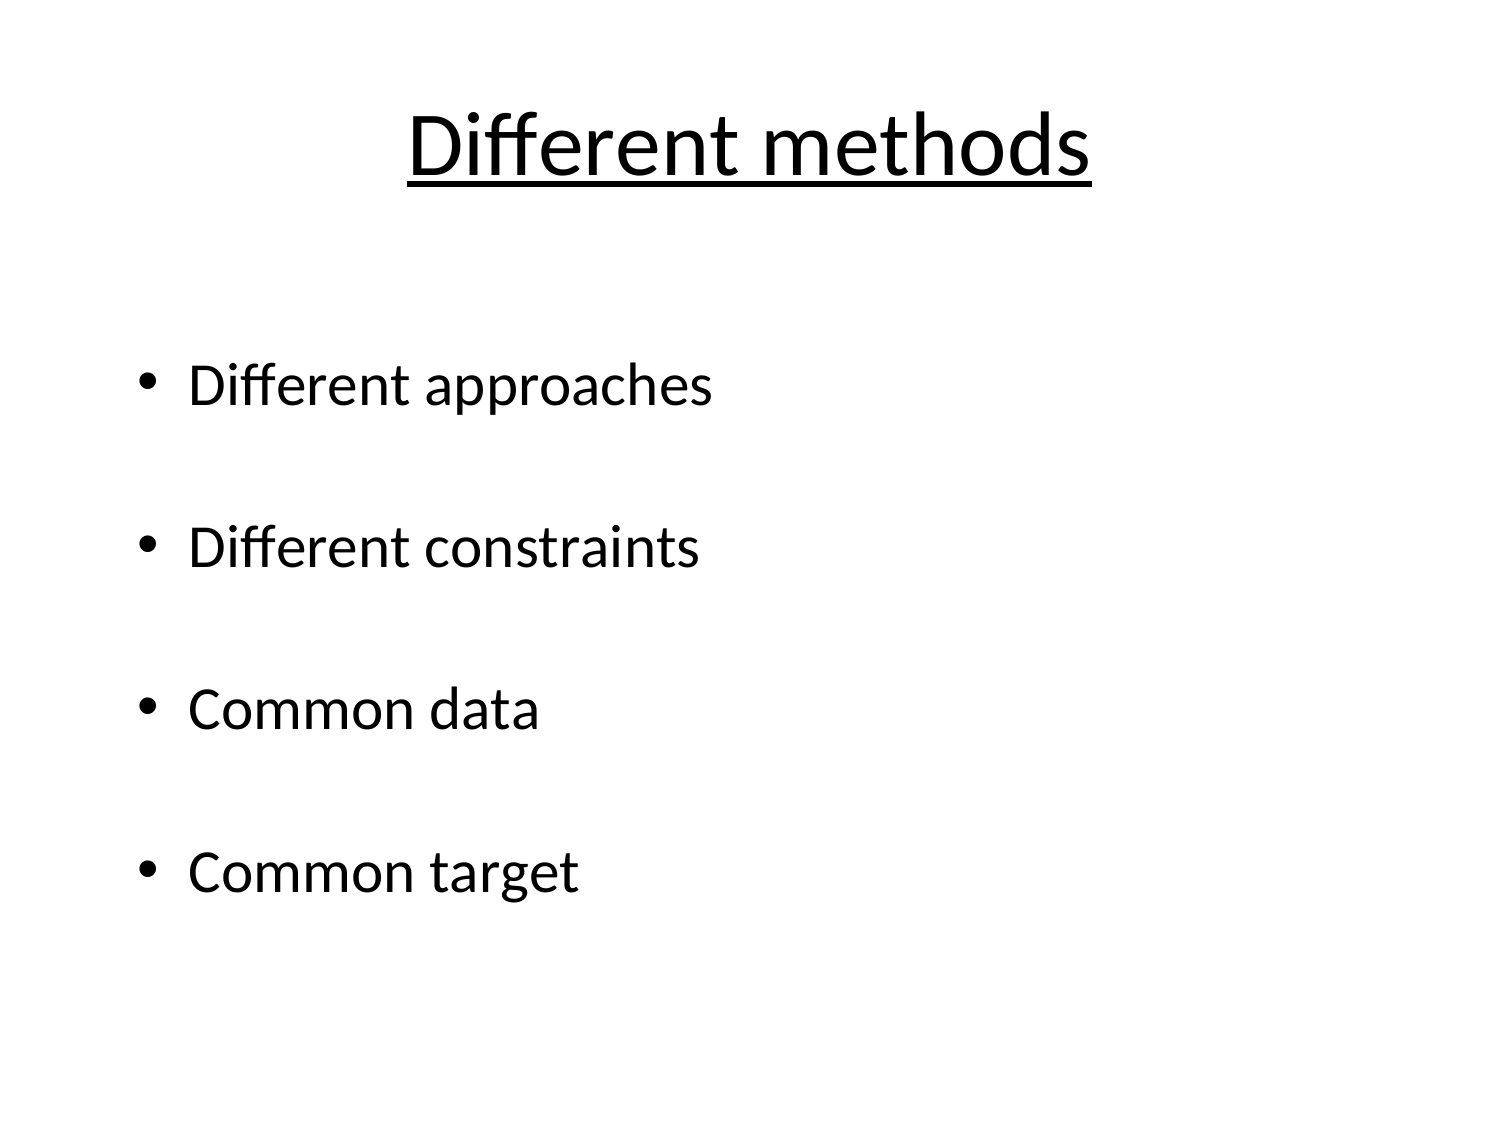

# Different methods
Different approaches
Different constraints
Common data
Common target